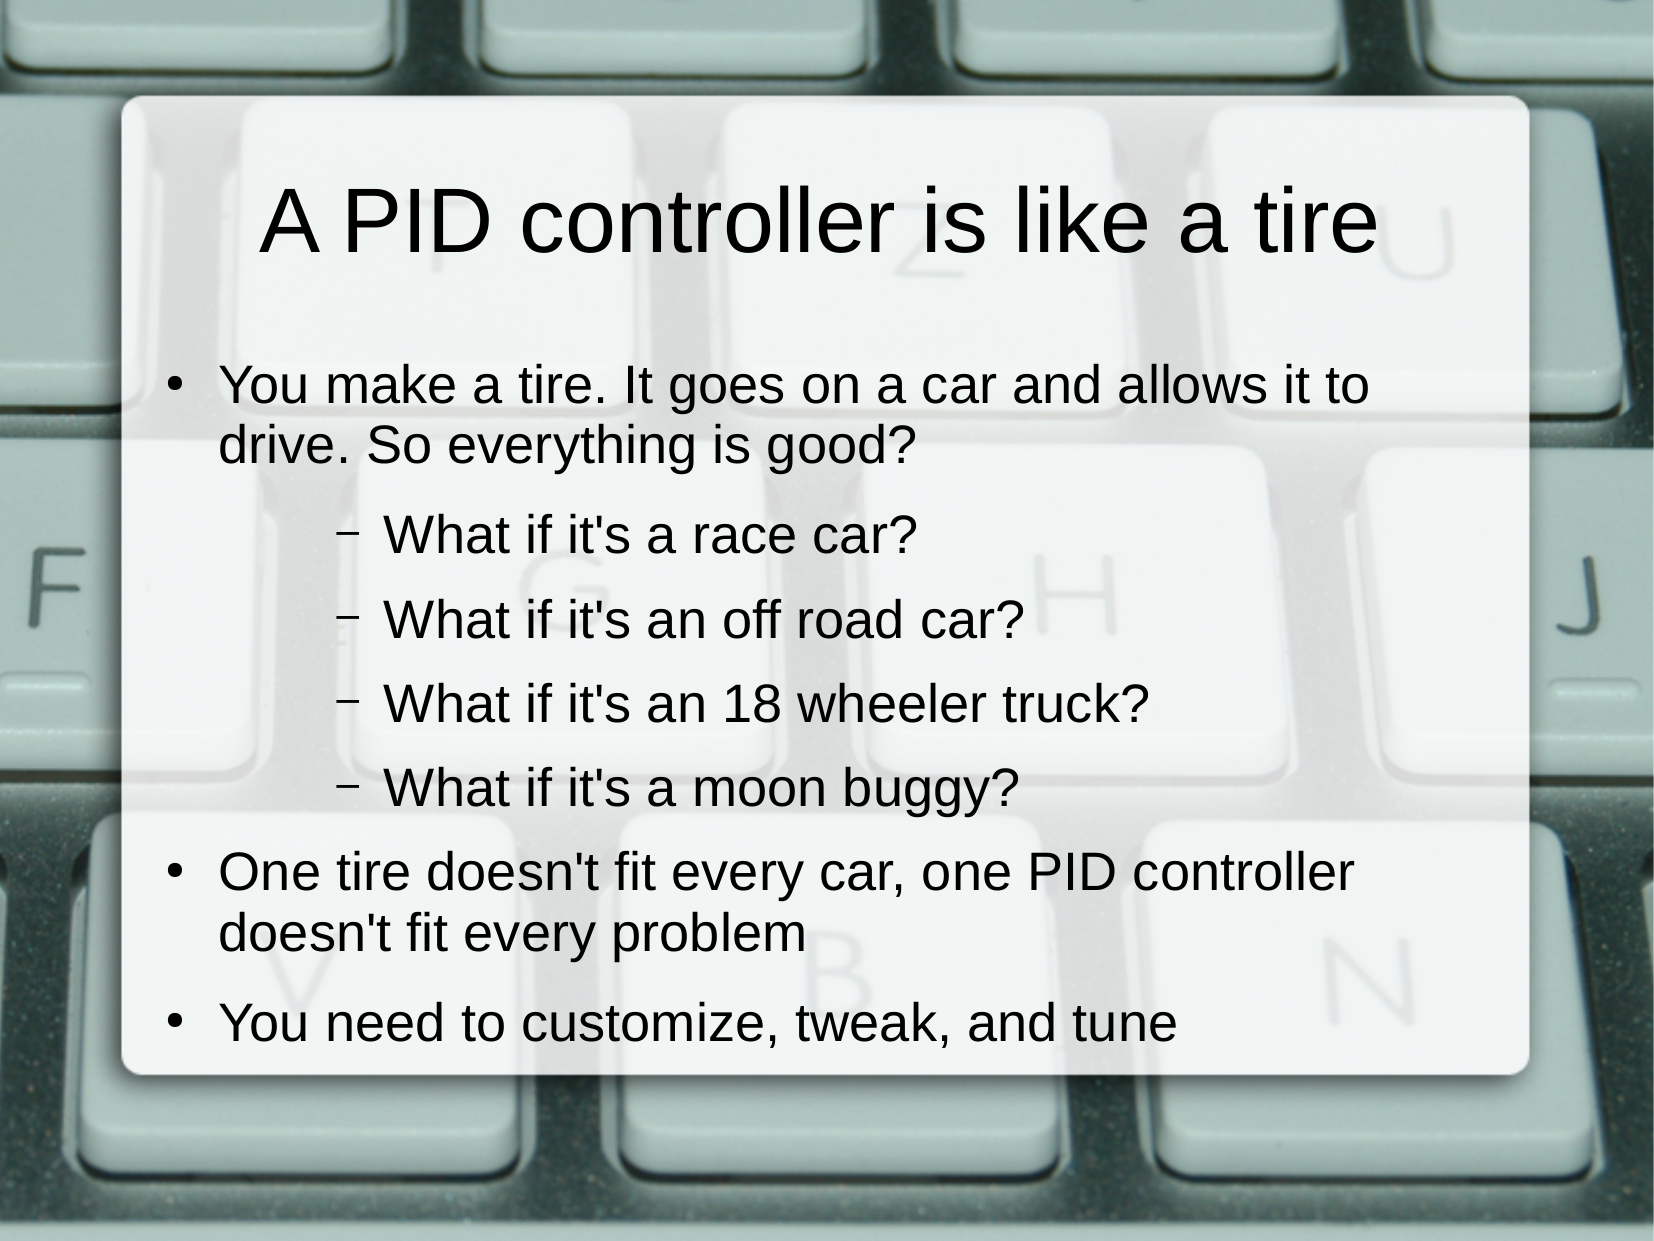

# A PID controller is like a tire
You make a tire. It goes on a car and allows it to drive. So everything is good?
What if it's a race car?
What if it's an off road car?
What if it's an 18 wheeler truck?
What if it's a moon buggy?
One tire doesn't fit every car, one PID controller doesn't fit every problem
You need to customize, tweak, and tune